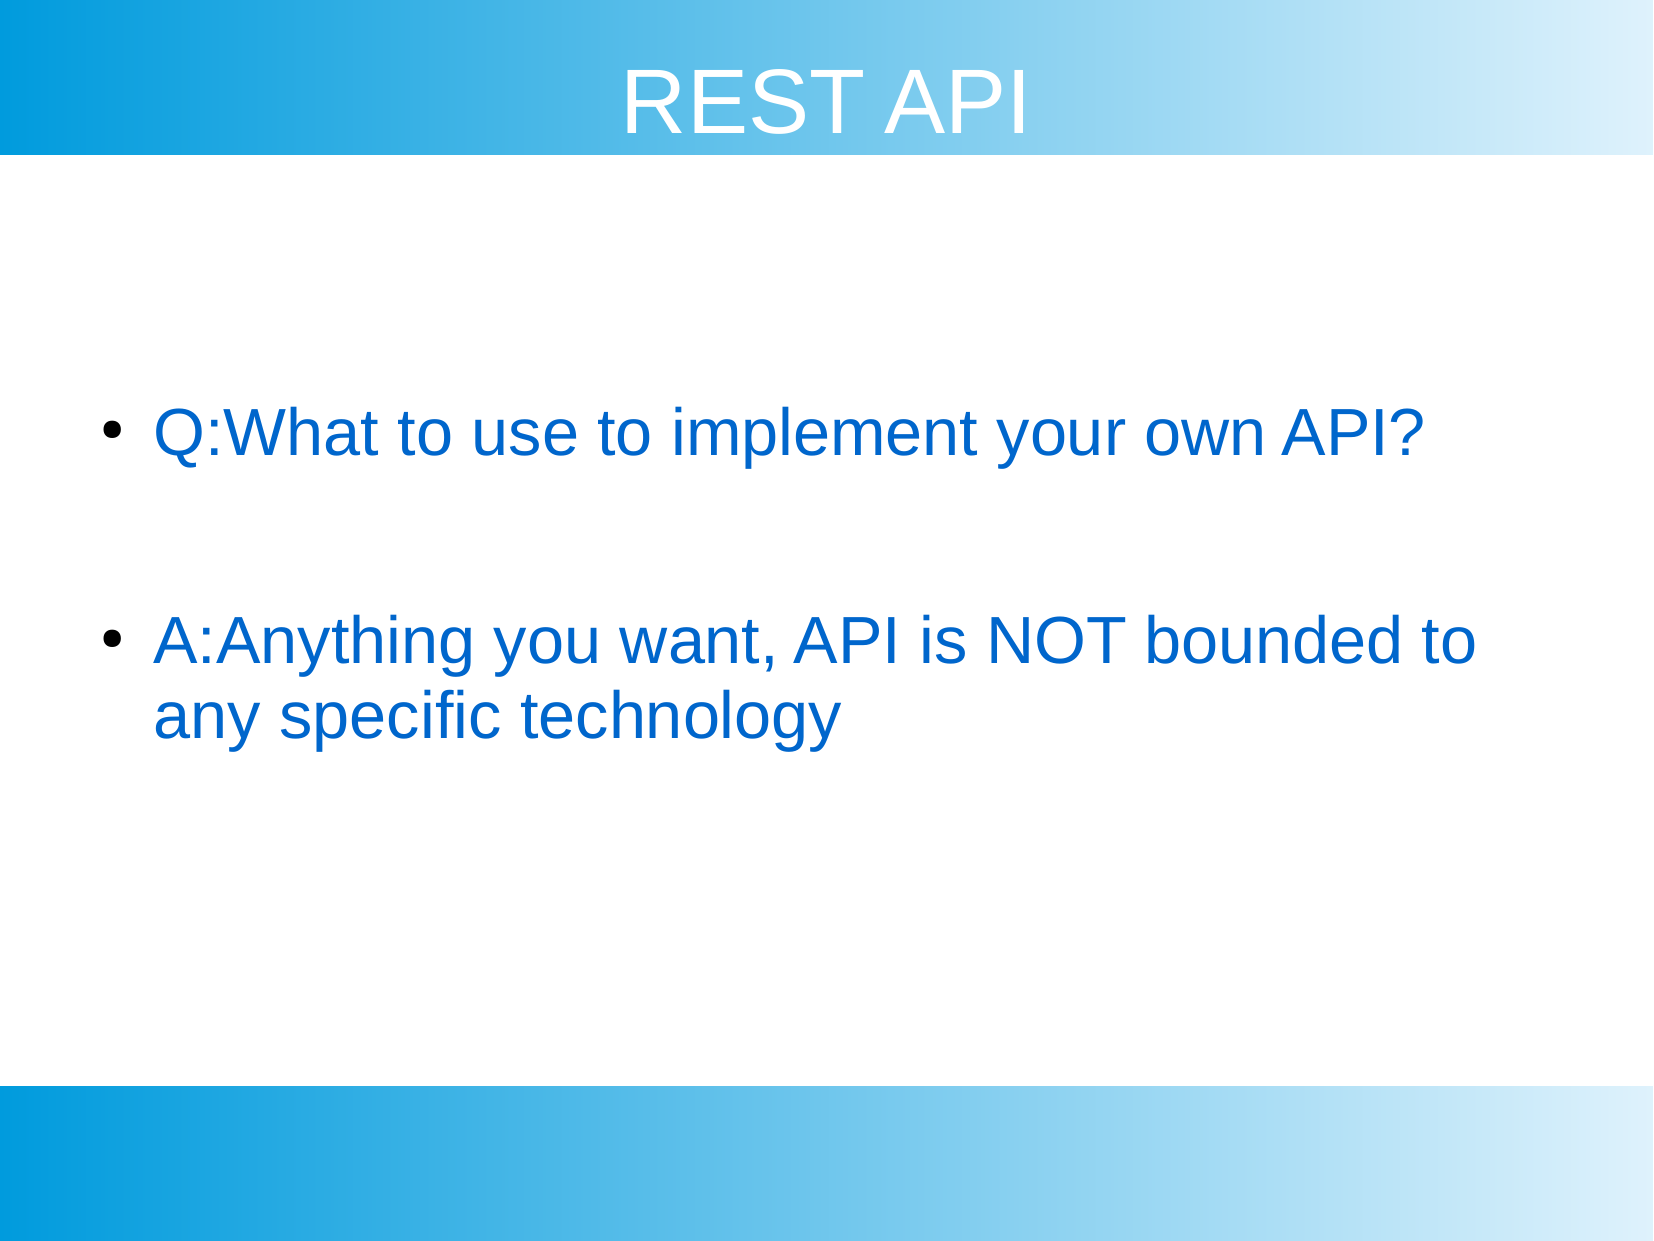

# REST API
Q:What to use to implement your own API?
A:Anything you want, API is NOT bounded to any specific technology